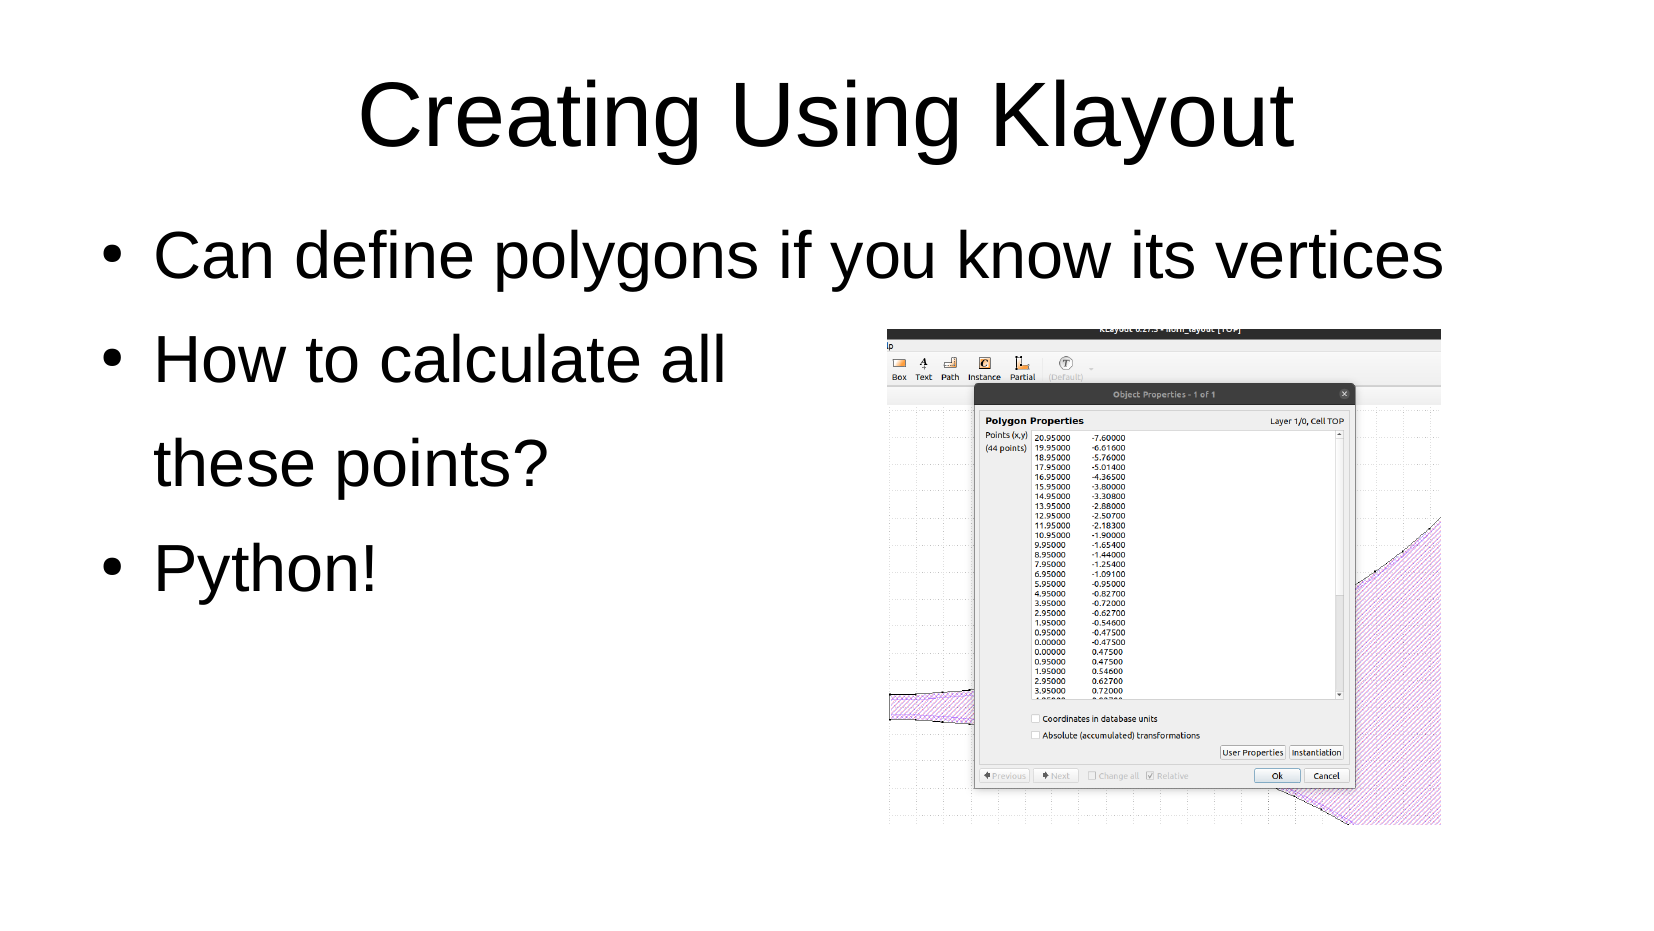

# Creating Using Klayout
Can define polygons if you know its vertices
How to calculate all
these points?
Python!